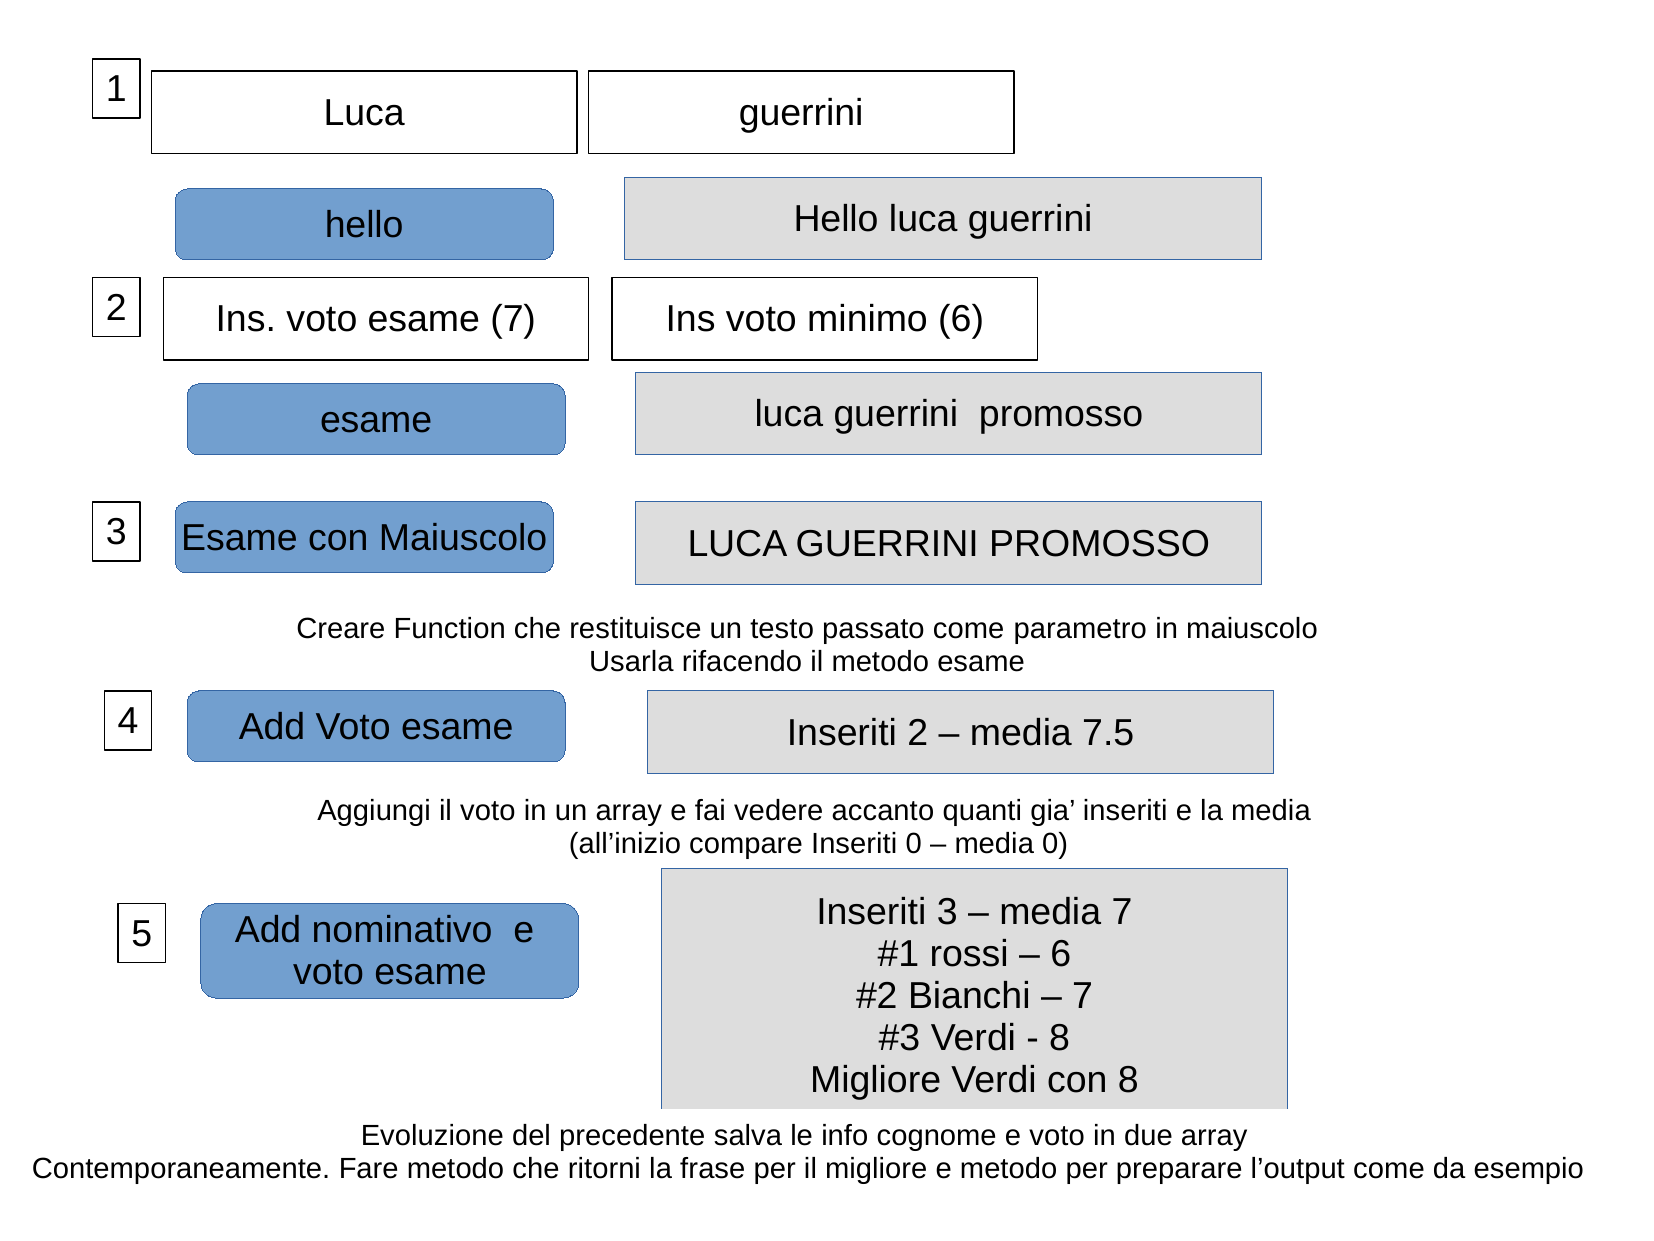

1
Luca
guerrini
Hello luca guerrini
hello
2
Ins. voto esame (7)
Ins voto minimo (6)
luca guerrini promosso
esame
3
Esame con Maiuscolo
LUCA GUERRINI PROMOSSO
Creare Function che restituisce un testo passato come parametro in maiuscolo
Usarla rifacendo il metodo esame
4
Add Voto esame
Inseriti 2 – media 7.5
Aggiungi il voto in un array e fai vedere accanto quanti gia’ inseriti e la media
(all’inizio compare Inseriti 0 – media 0)
Inseriti 3 – media 7
#1 rossi – 6
#2 Bianchi – 7
#3 Verdi - 8
Migliore Verdi con 8
5
Add nominativo e
voto esame
Evoluzione del precedente salva le info cognome e voto in due array
Contemporaneamente. Fare metodo che ritorni la frase per il migliore e metodo per preparare l’output come da esempio